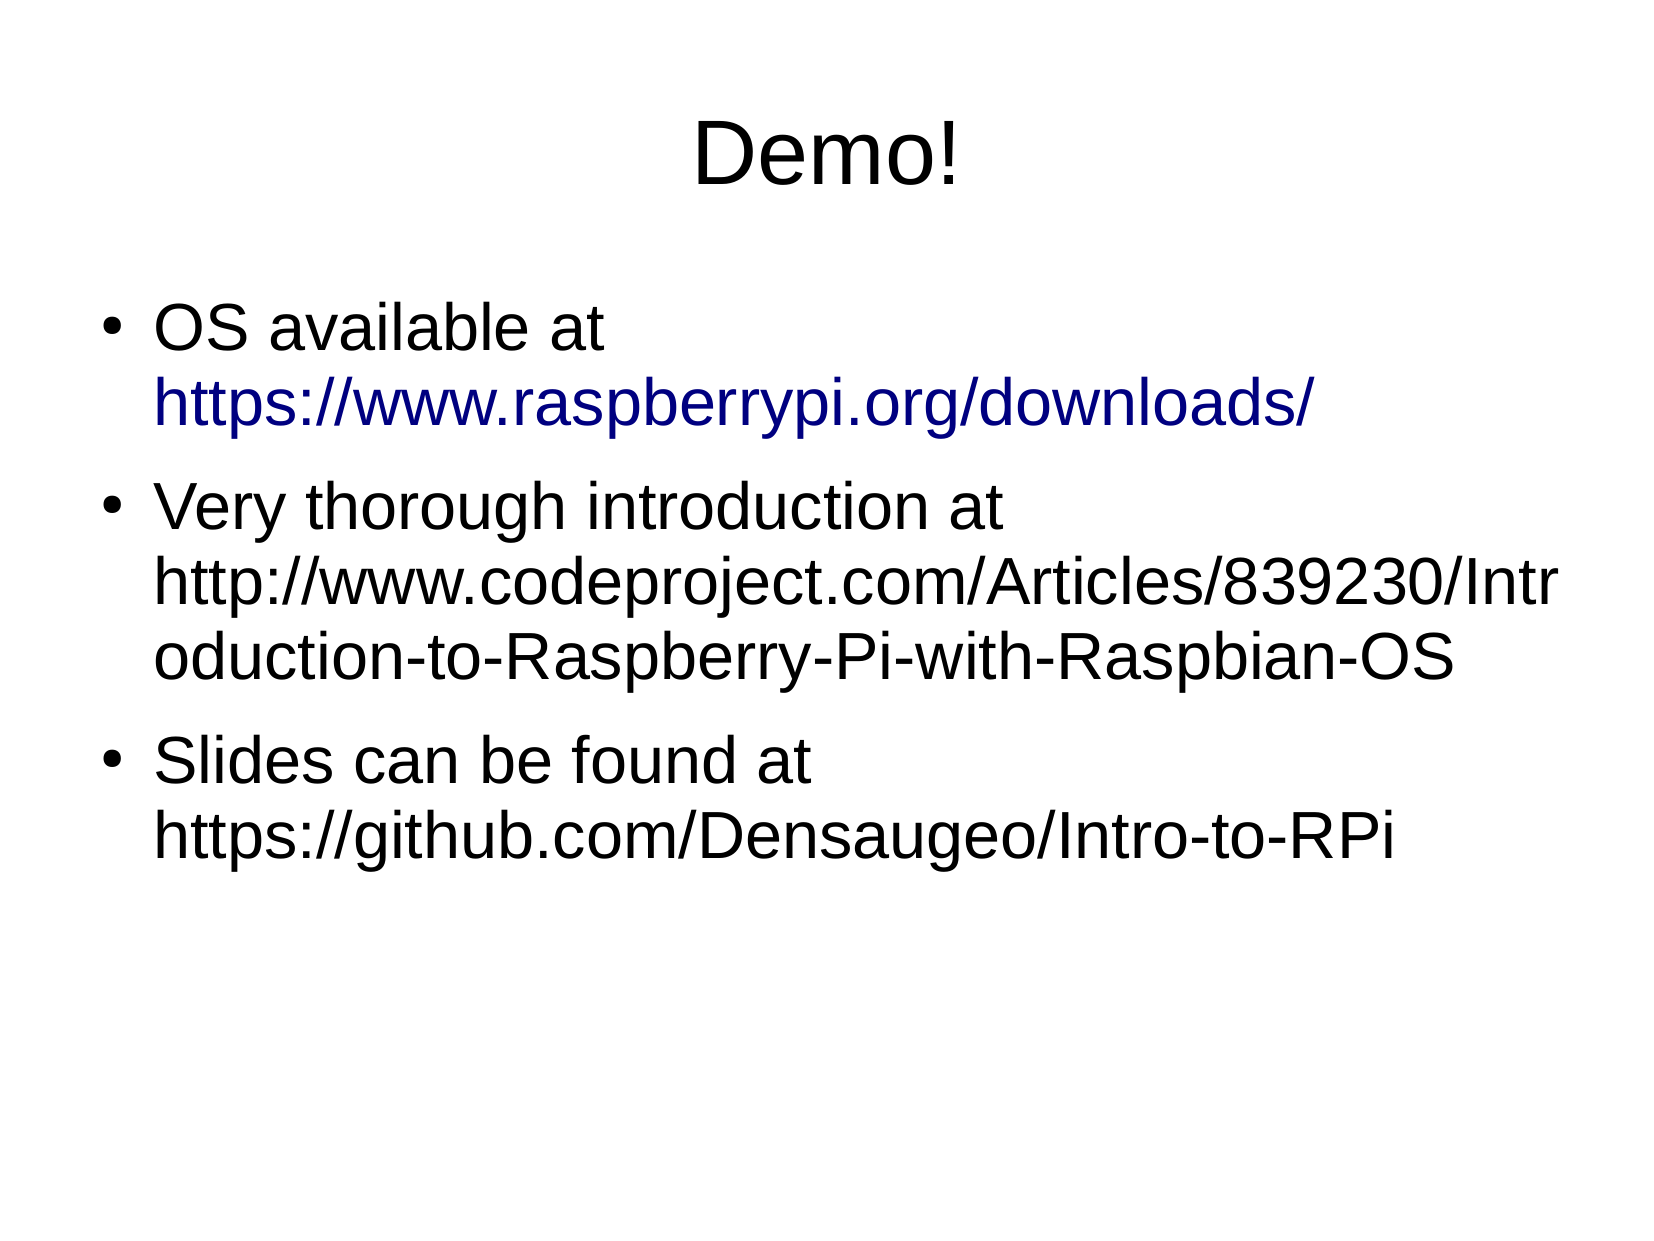

# Demo!
OS available at https://www.raspberrypi.org/downloads/
Very thorough introduction at http://www.codeproject.com/Articles/839230/Introduction-to-Raspberry-Pi-with-Raspbian-OS
Slides can be found at https://github.com/Densaugeo/Intro-to-RPi